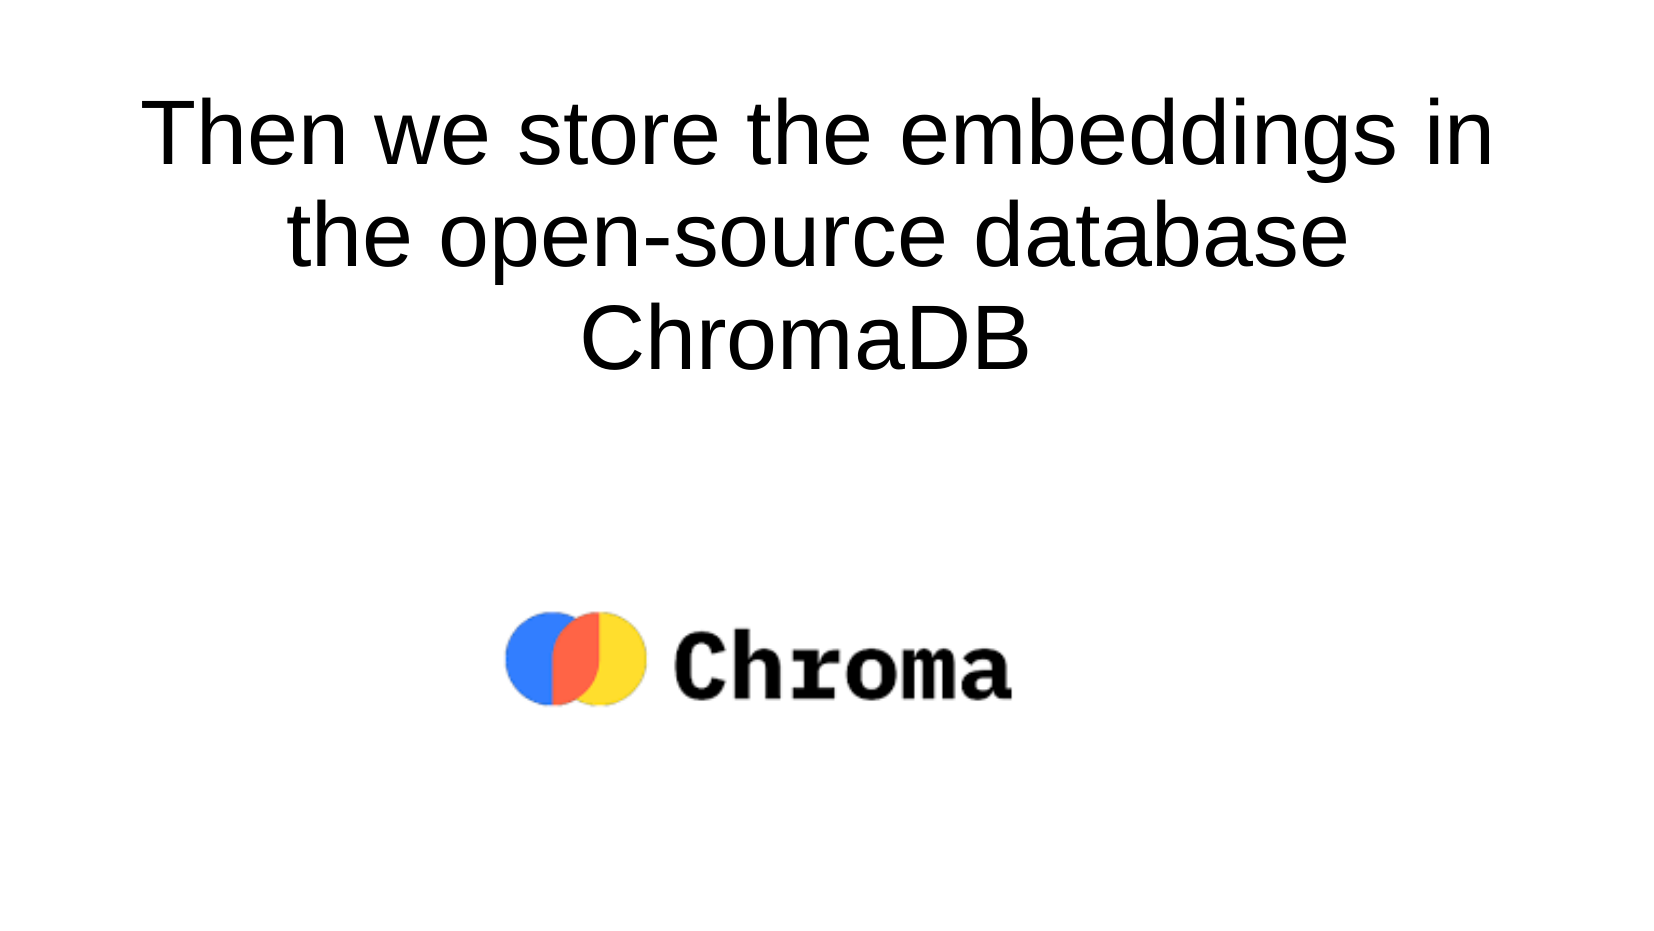

# Then we store the embeddings in the open-source database ChromaDB